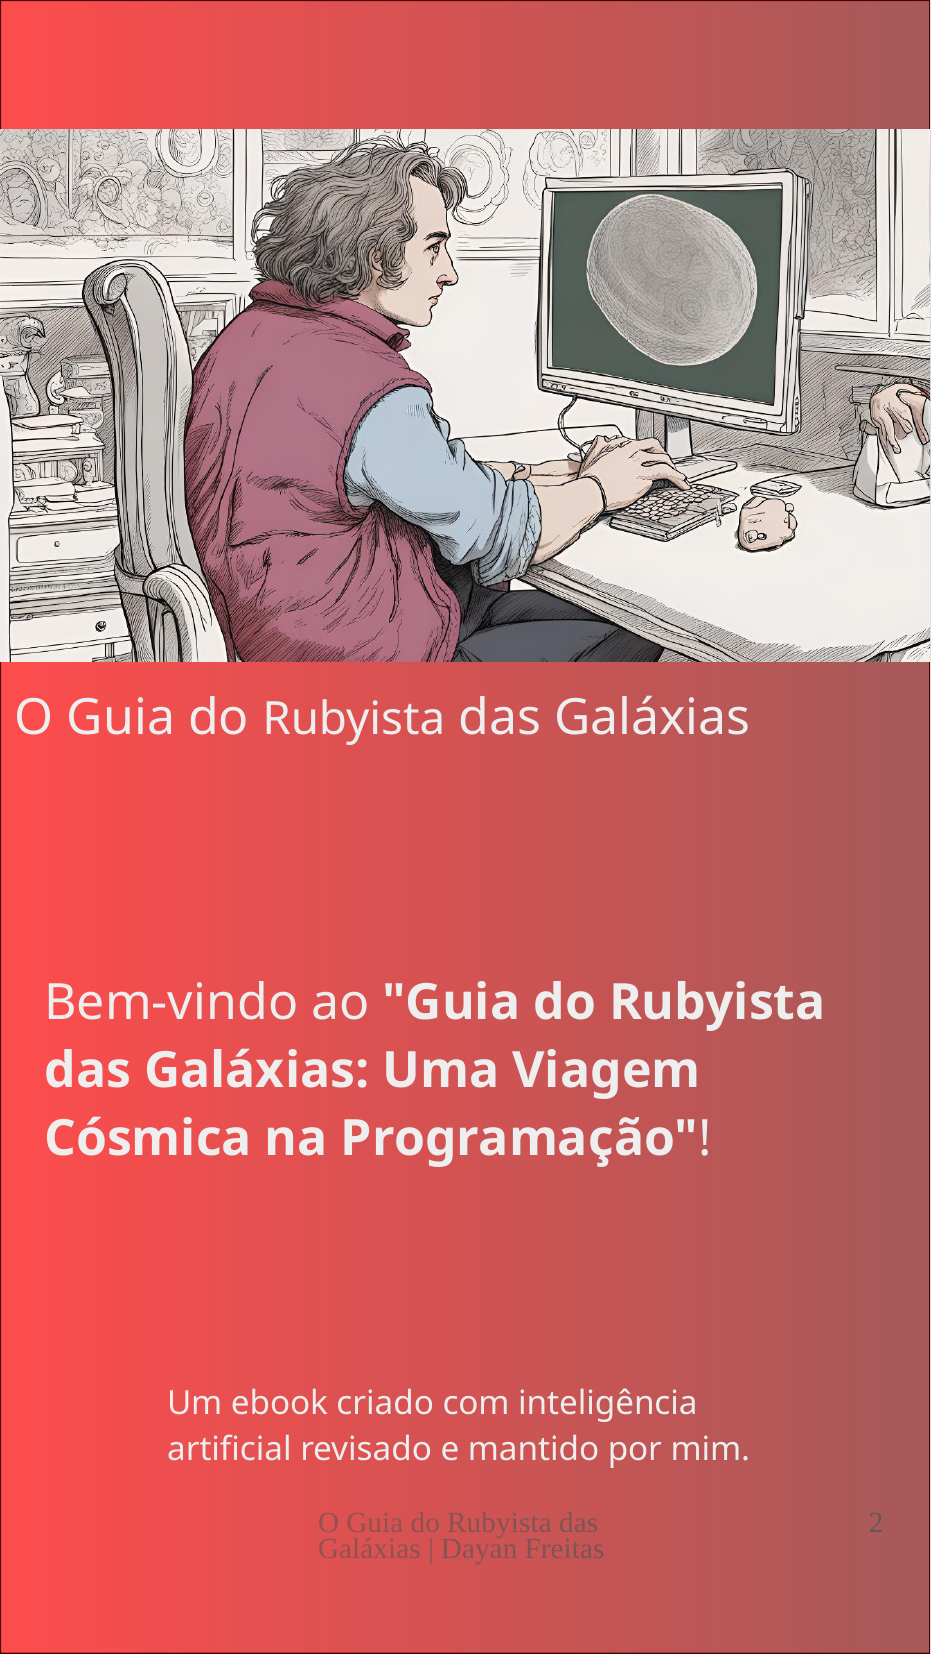

O Guia do Rubyista das Galáxias
Bem-vindo ao "Guia do Rubyista das Galáxias: Uma Viagem Cósmica na Programação"!
Um ebook criado com inteligência artificial revisado e mantido por mim.
O Guia do Rubyista das Galáxias | Dayan Freitas
2